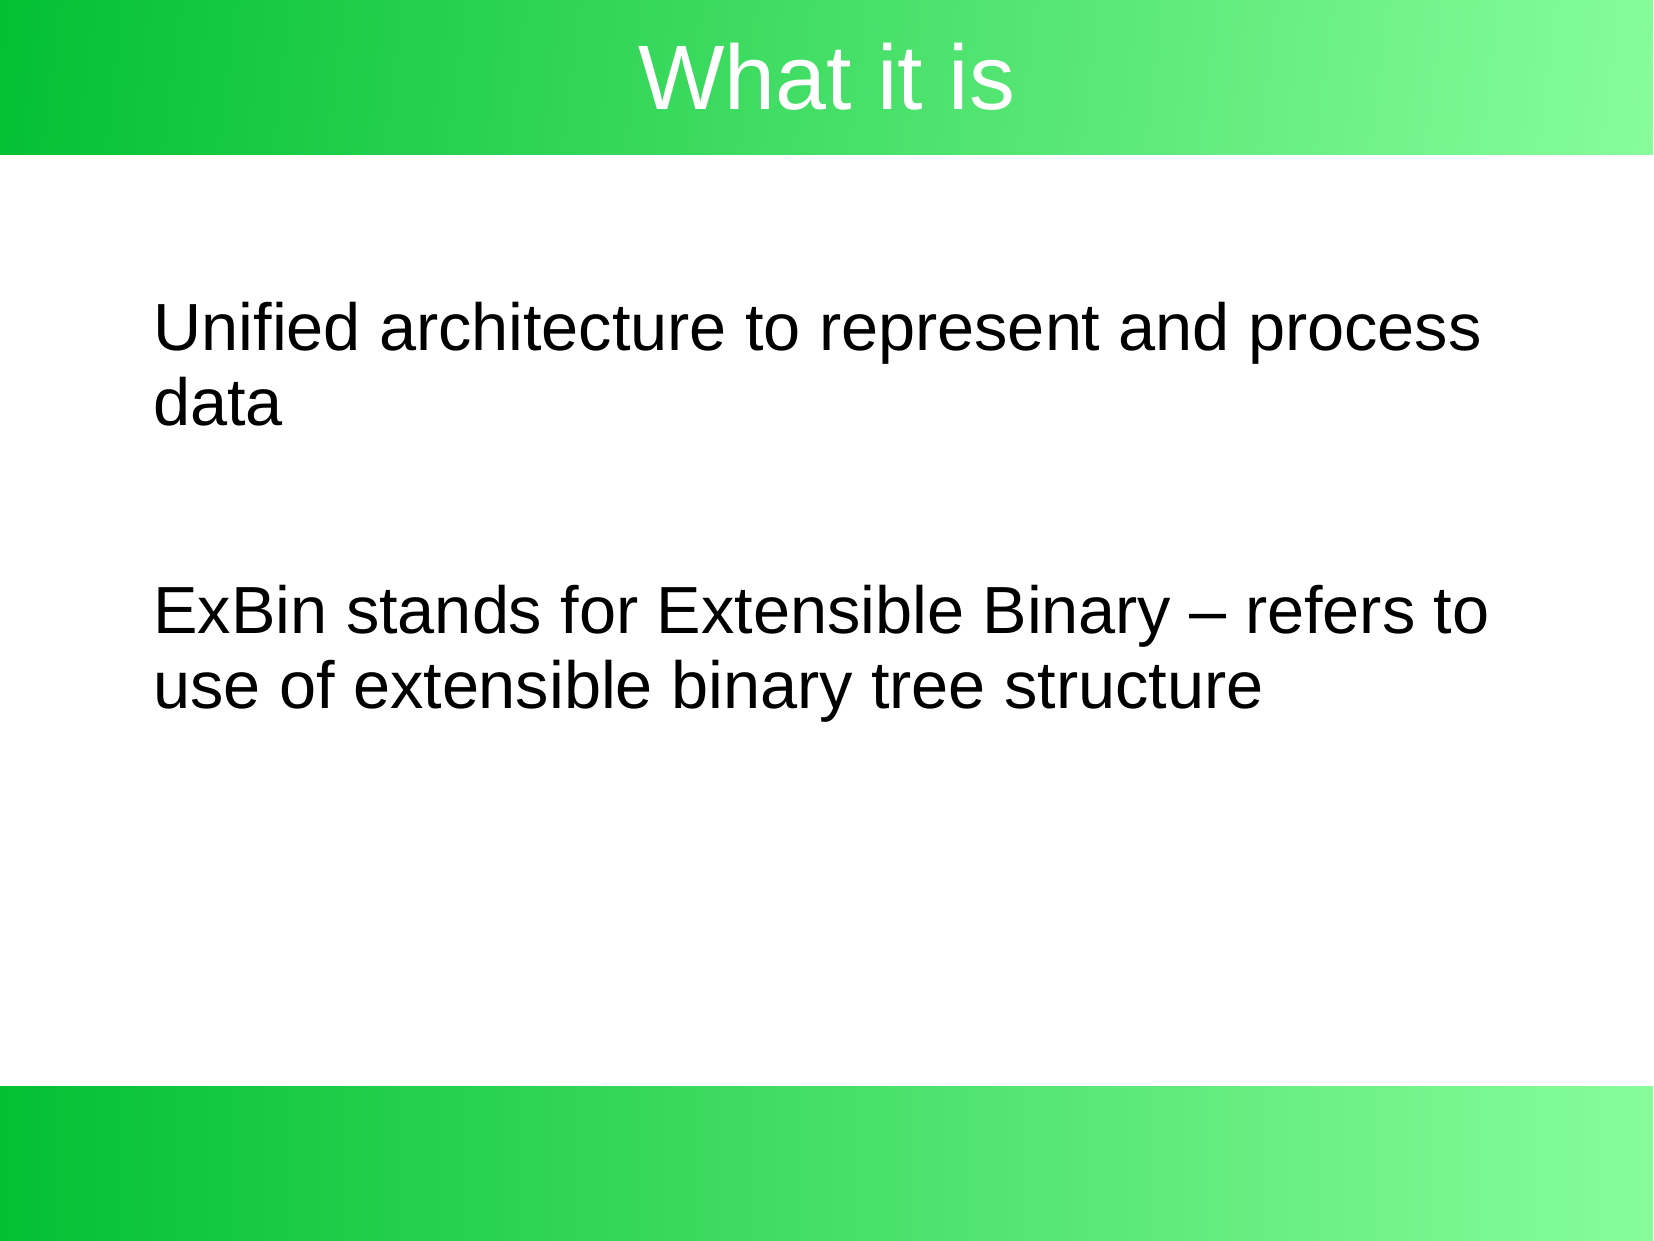

# What it is
Unified architecture to represent and process data
ExBin stands for Extensible Binary – refers to use of extensible binary tree structure